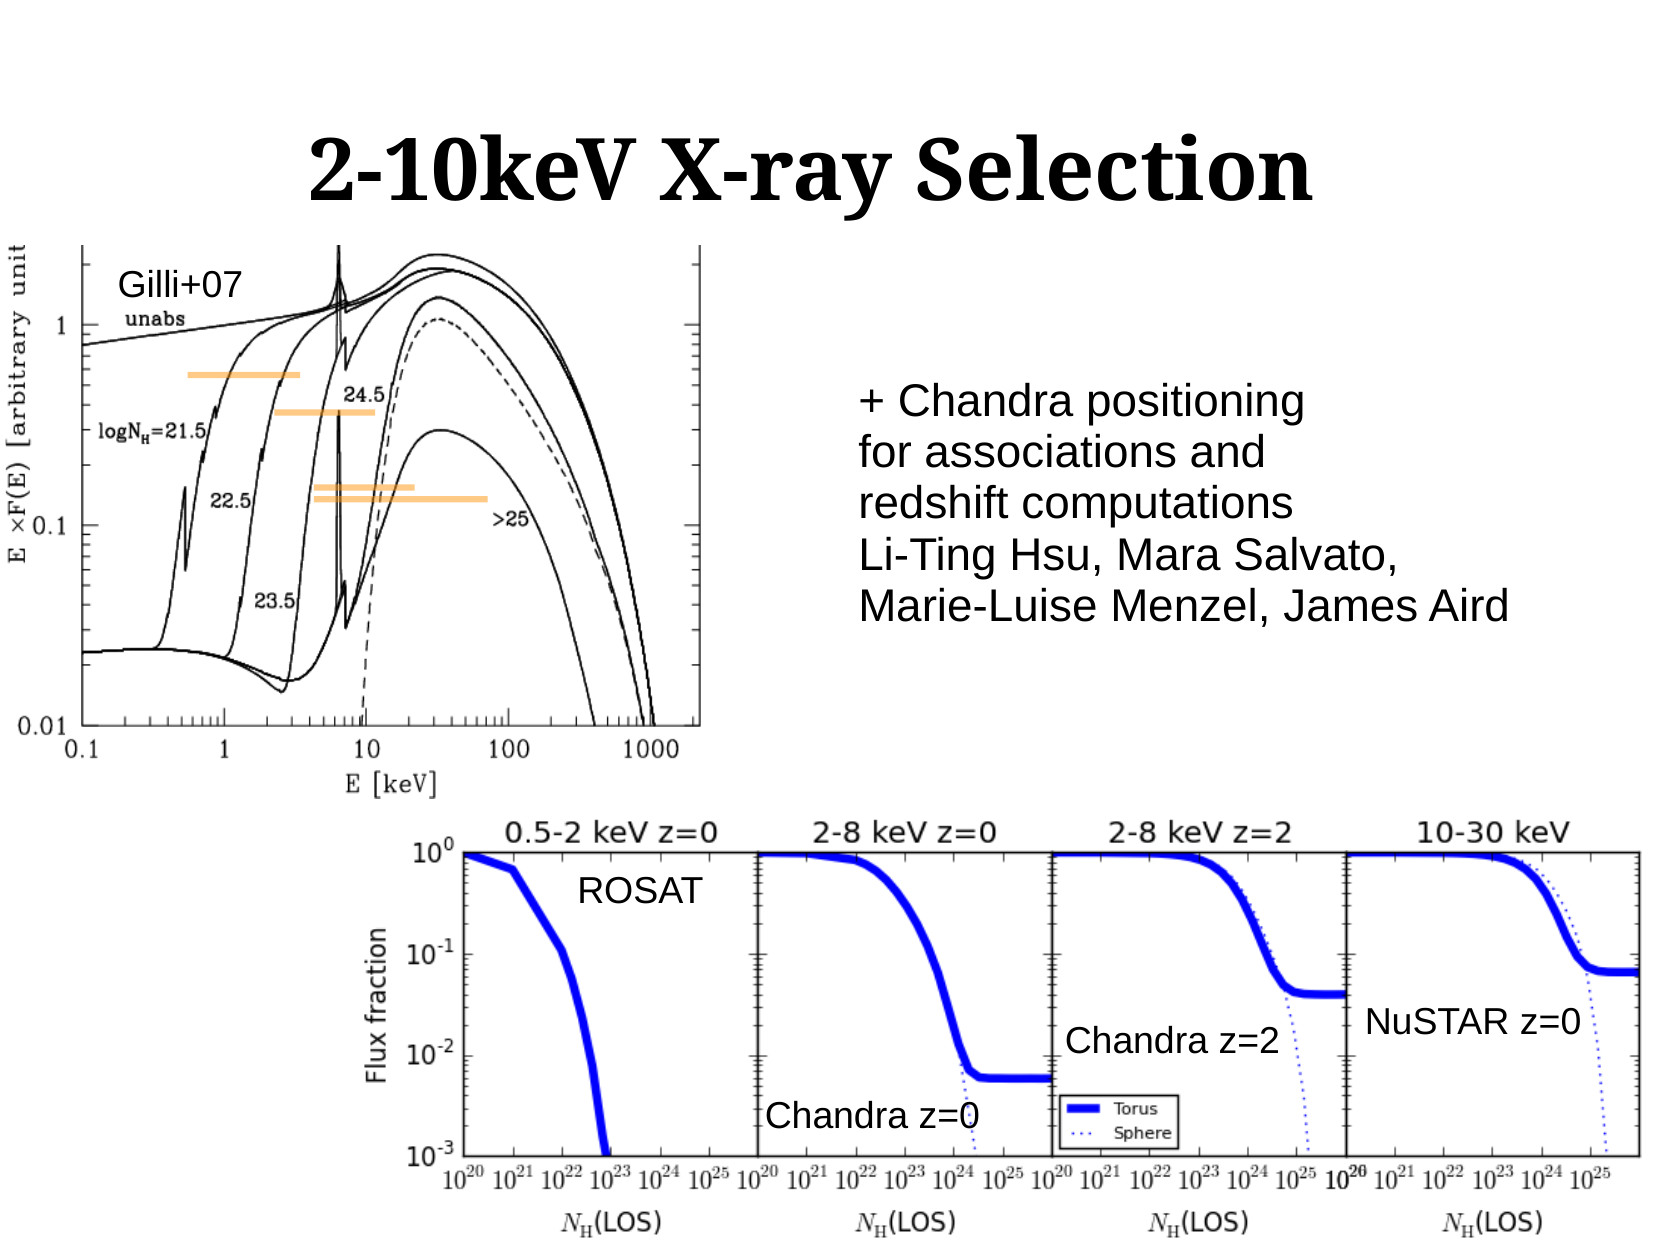

# 2-10keV X-ray Selection
Gilli+07
+ Chandra positioning
for associations and
redshift computations
Li-Ting Hsu, Mara Salvato,
Marie-Luise Menzel, James Aird
ROSAT
NuSTAR z=0
Chandra z=2
Chandra z=0